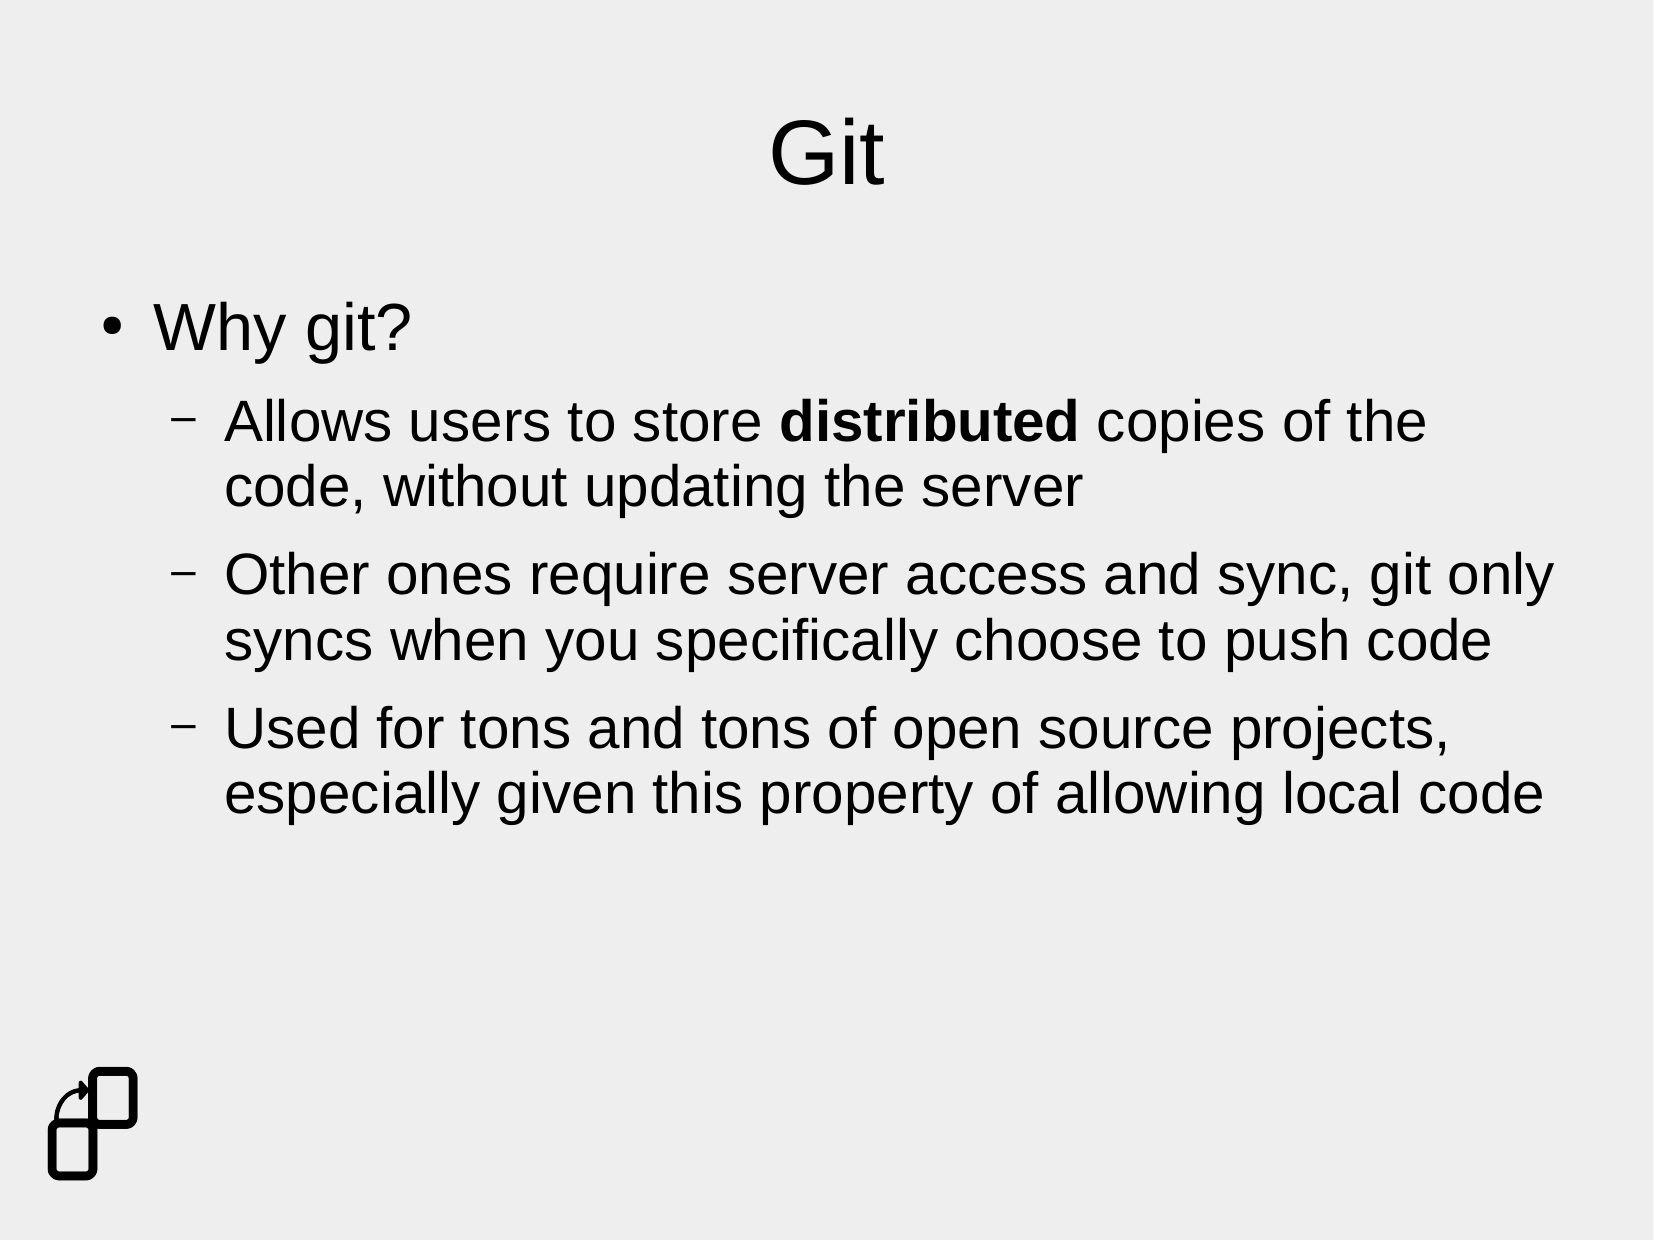

# Git
Why git?
Allows users to store distributed copies of the code, without updating the server
Other ones require server access and sync, git only syncs when you specifically choose to push code
Used for tons and tons of open source projects, especially given this property of allowing local code